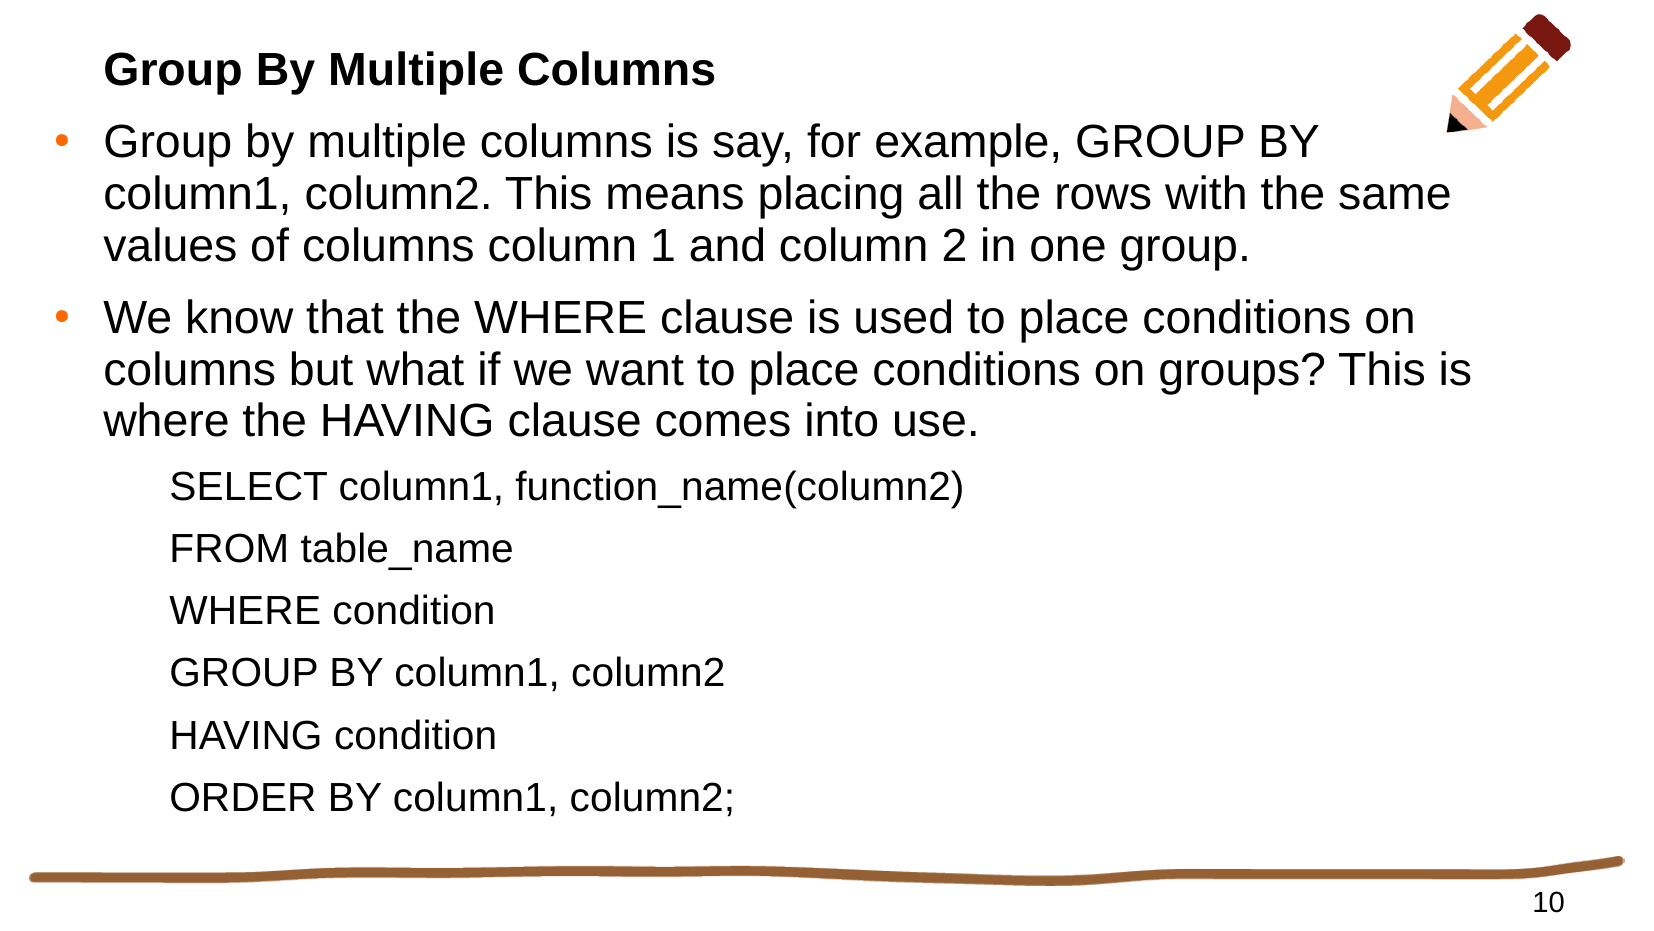

# Group By Multiple Columns
Group by multiple columns is say, for example, GROUP BY column1, column2. This means placing all the rows with the same values of columns column 1 and column 2 in one group.
We know that the WHERE clause is used to place conditions on columns but what if we want to place conditions on groups? This is where the HAVING clause comes into use.
SELECT column1, function_name(column2)
FROM table_name
WHERE condition
GROUP BY column1, column2
HAVING condition
ORDER BY column1, column2;
10